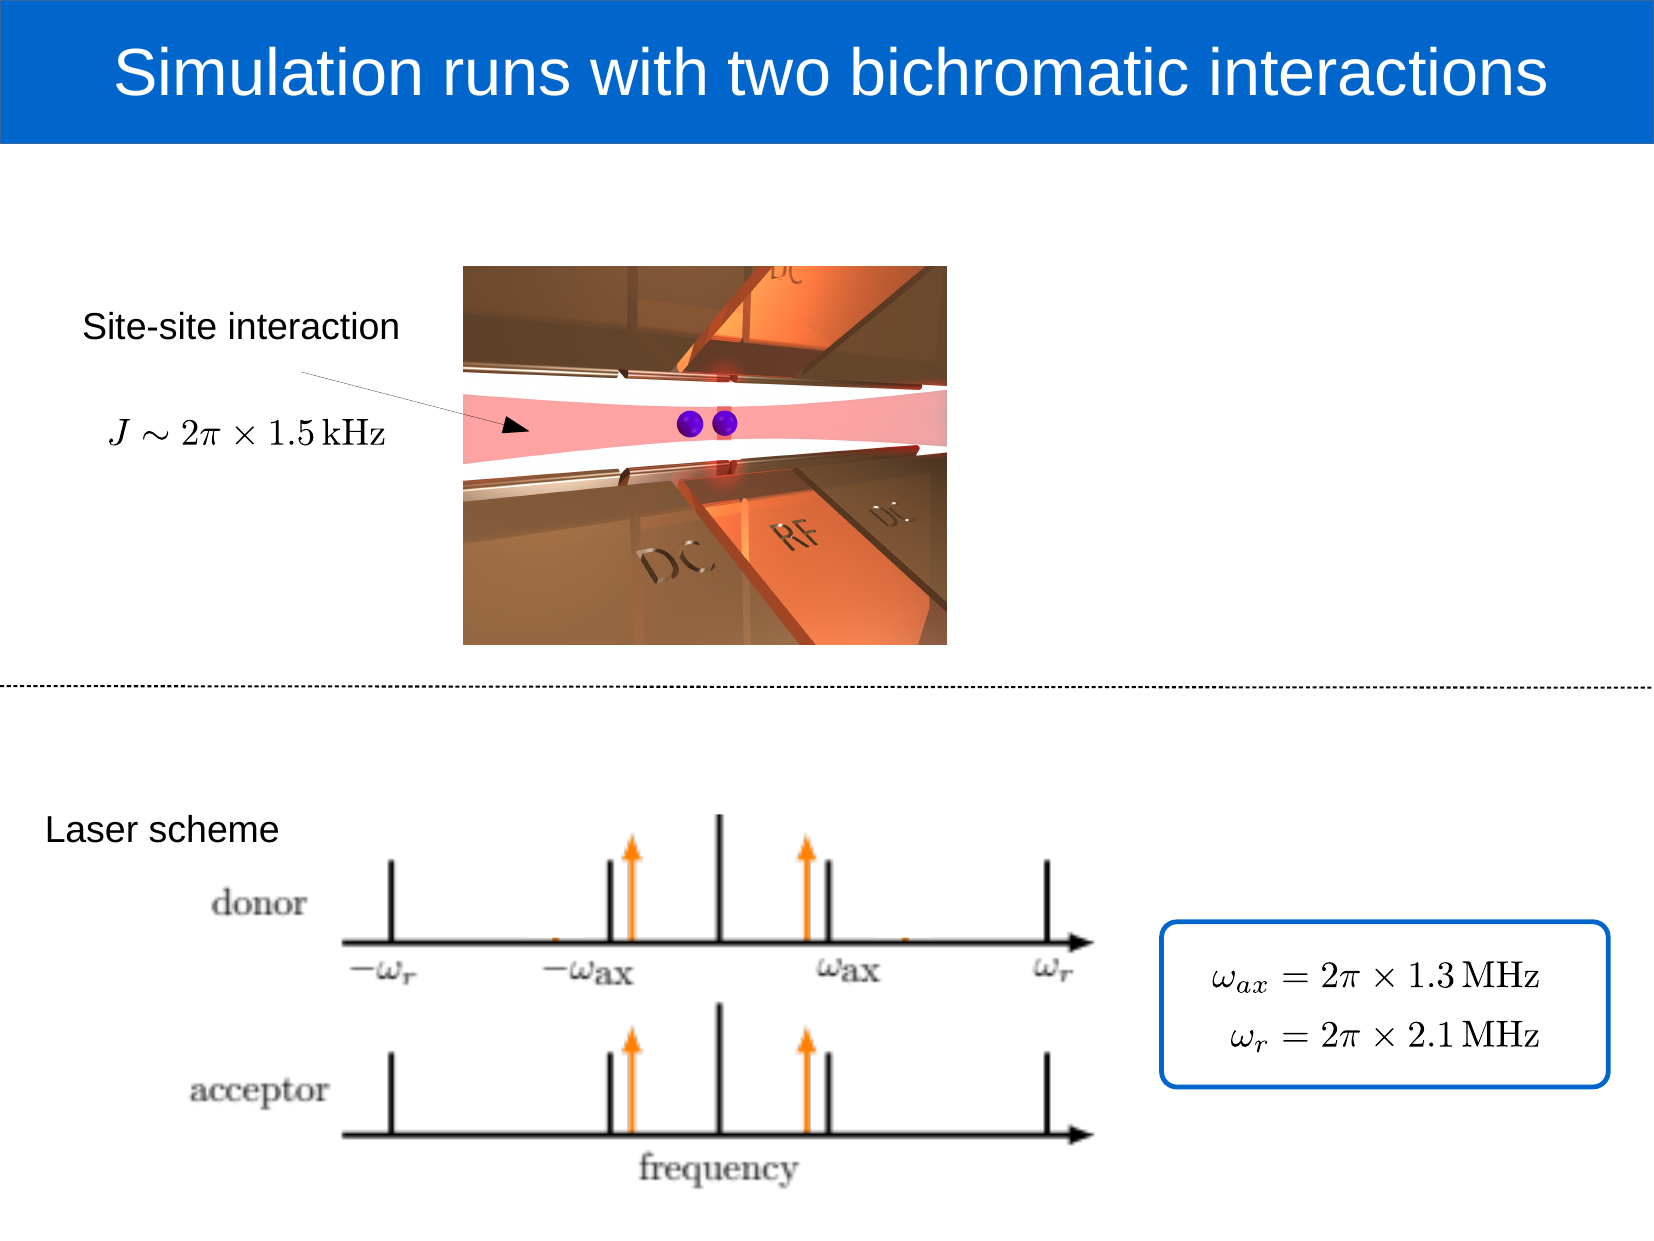

# Simulation runs with two bichromatic interactions
Site-site interaction
Laser scheme